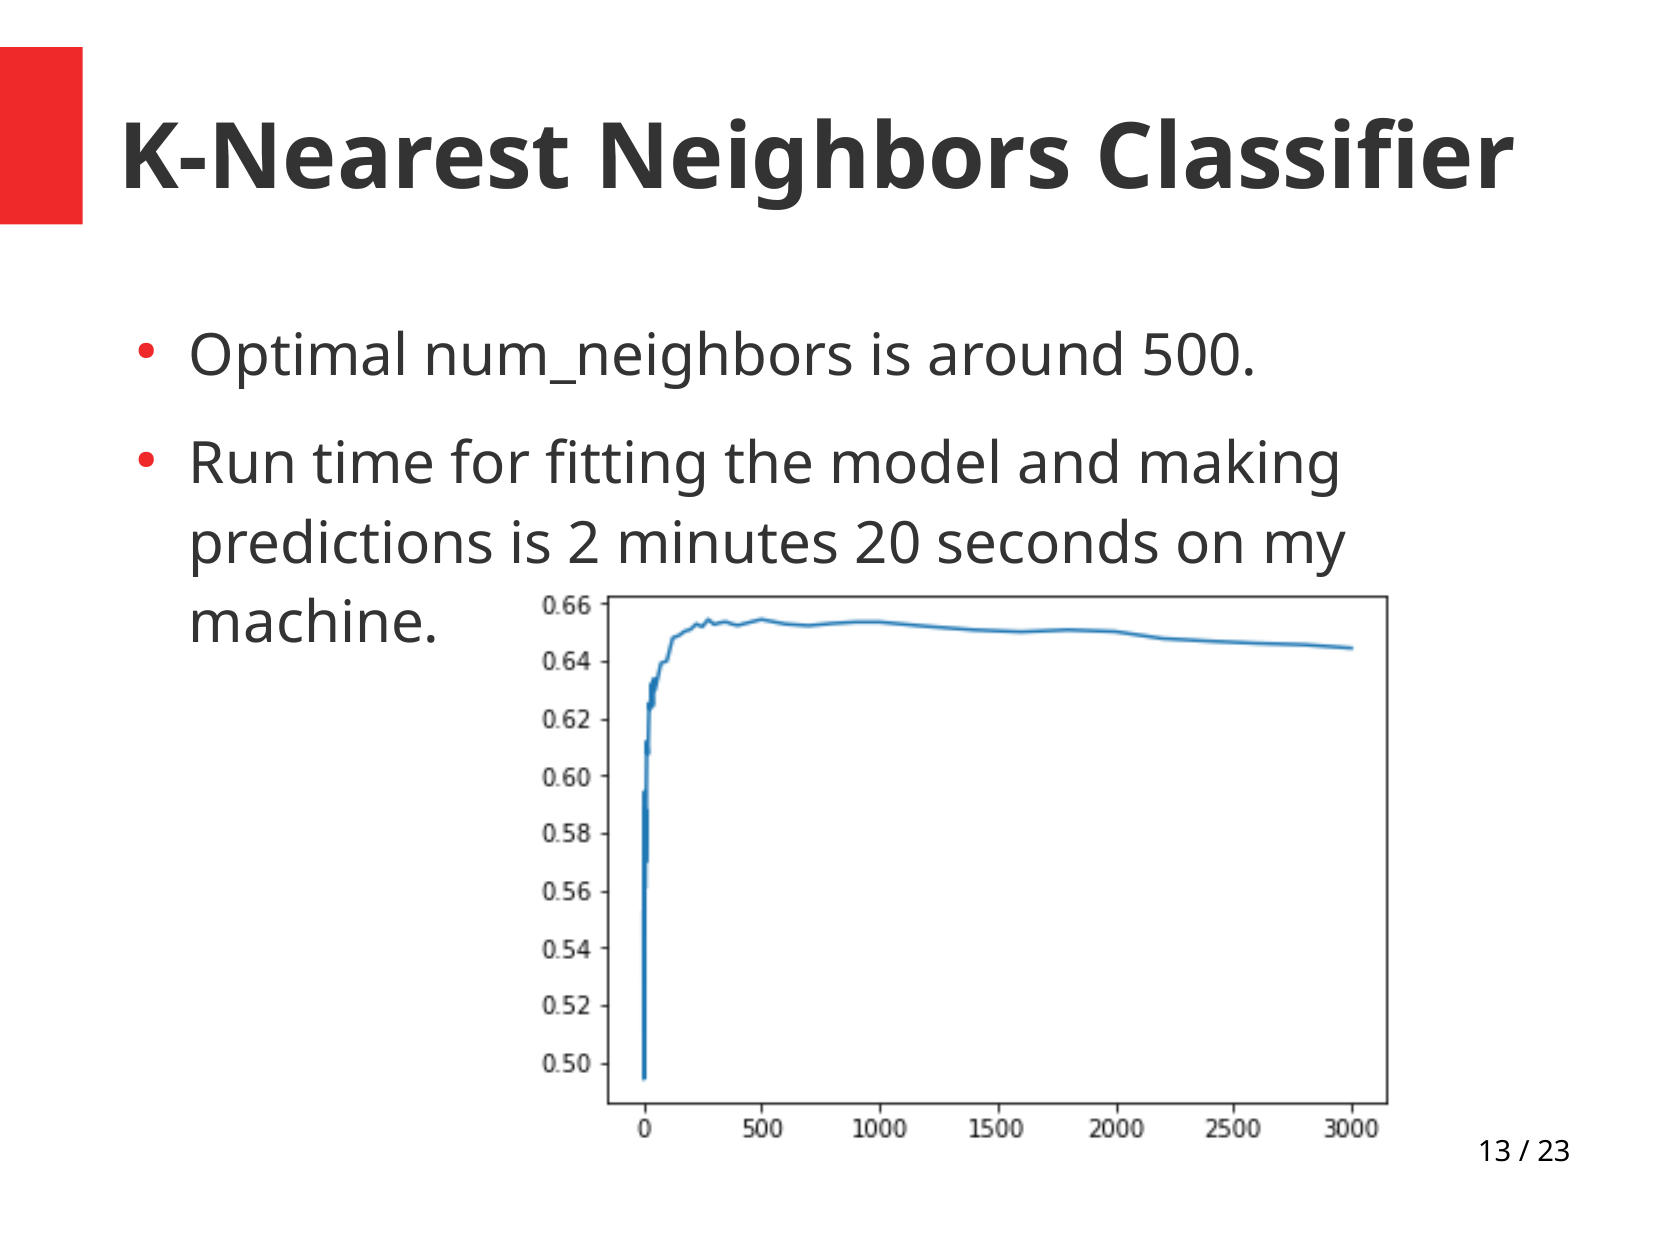

# K-Nearest Neighbors Classifier
Optimal num_neighbors is around 500.
Run time for fitting the model and making predictions is 2 minutes 20 seconds on my machine.
13